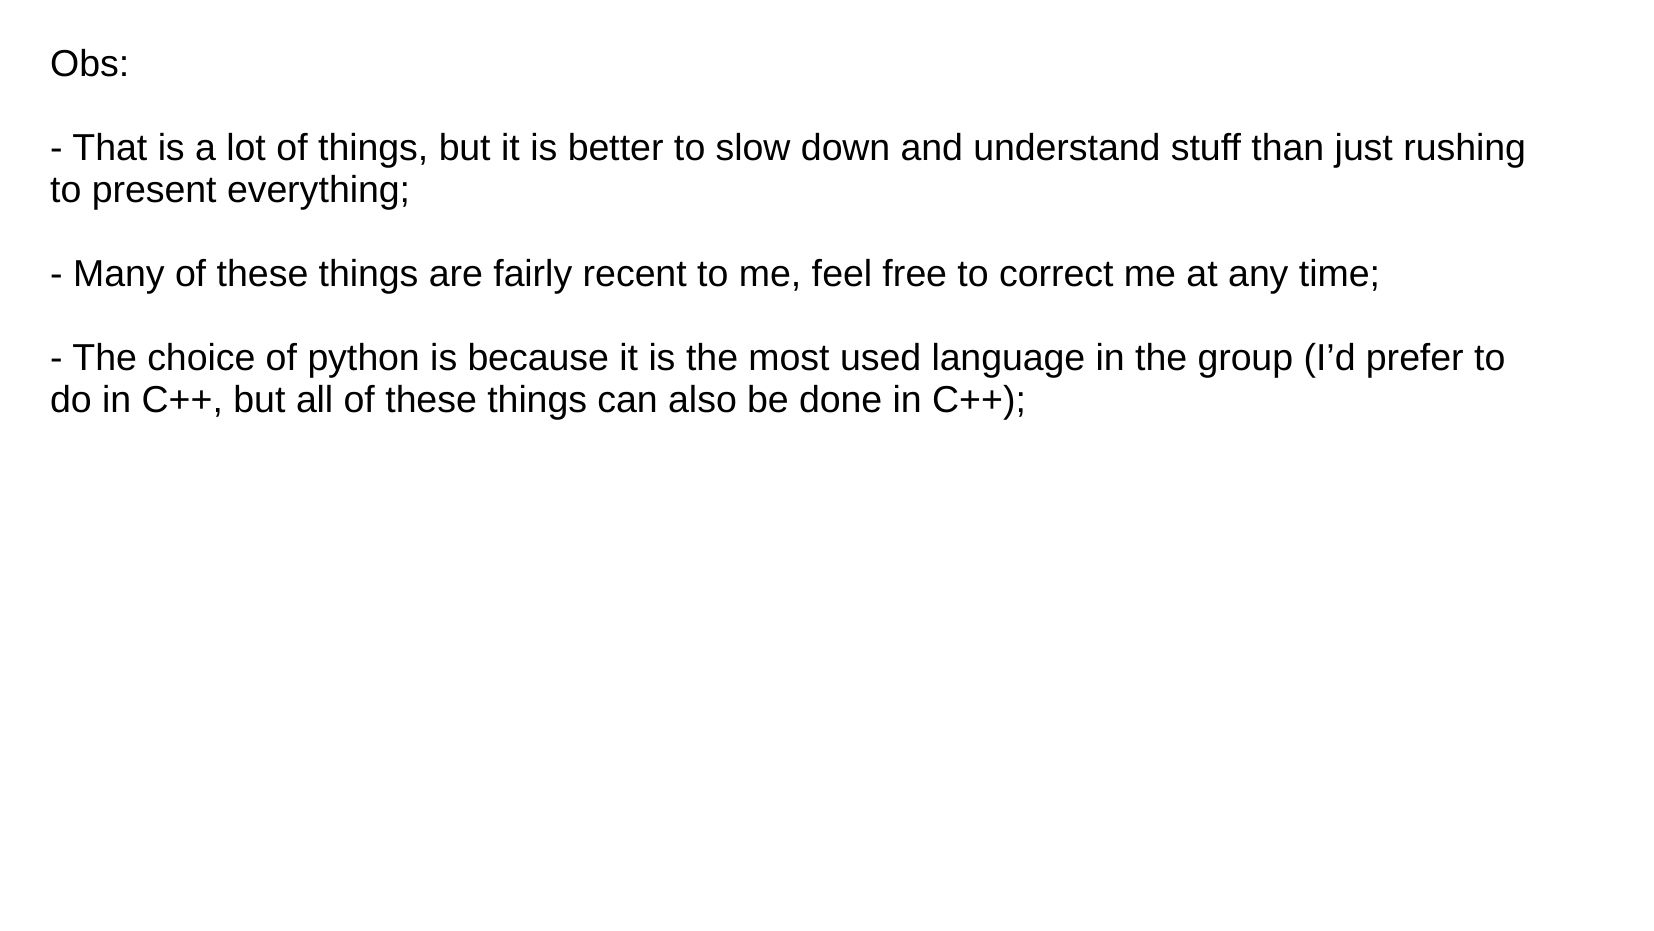

Obs:
- That is a lot of things, but it is better to slow down and understand stuff than just rushing to present everything;
- Many of these things are fairly recent to me, feel free to correct me at any time;
- The choice of python is because it is the most used language in the group (I’d prefer to do in C++, but all of these things can also be done in C++);